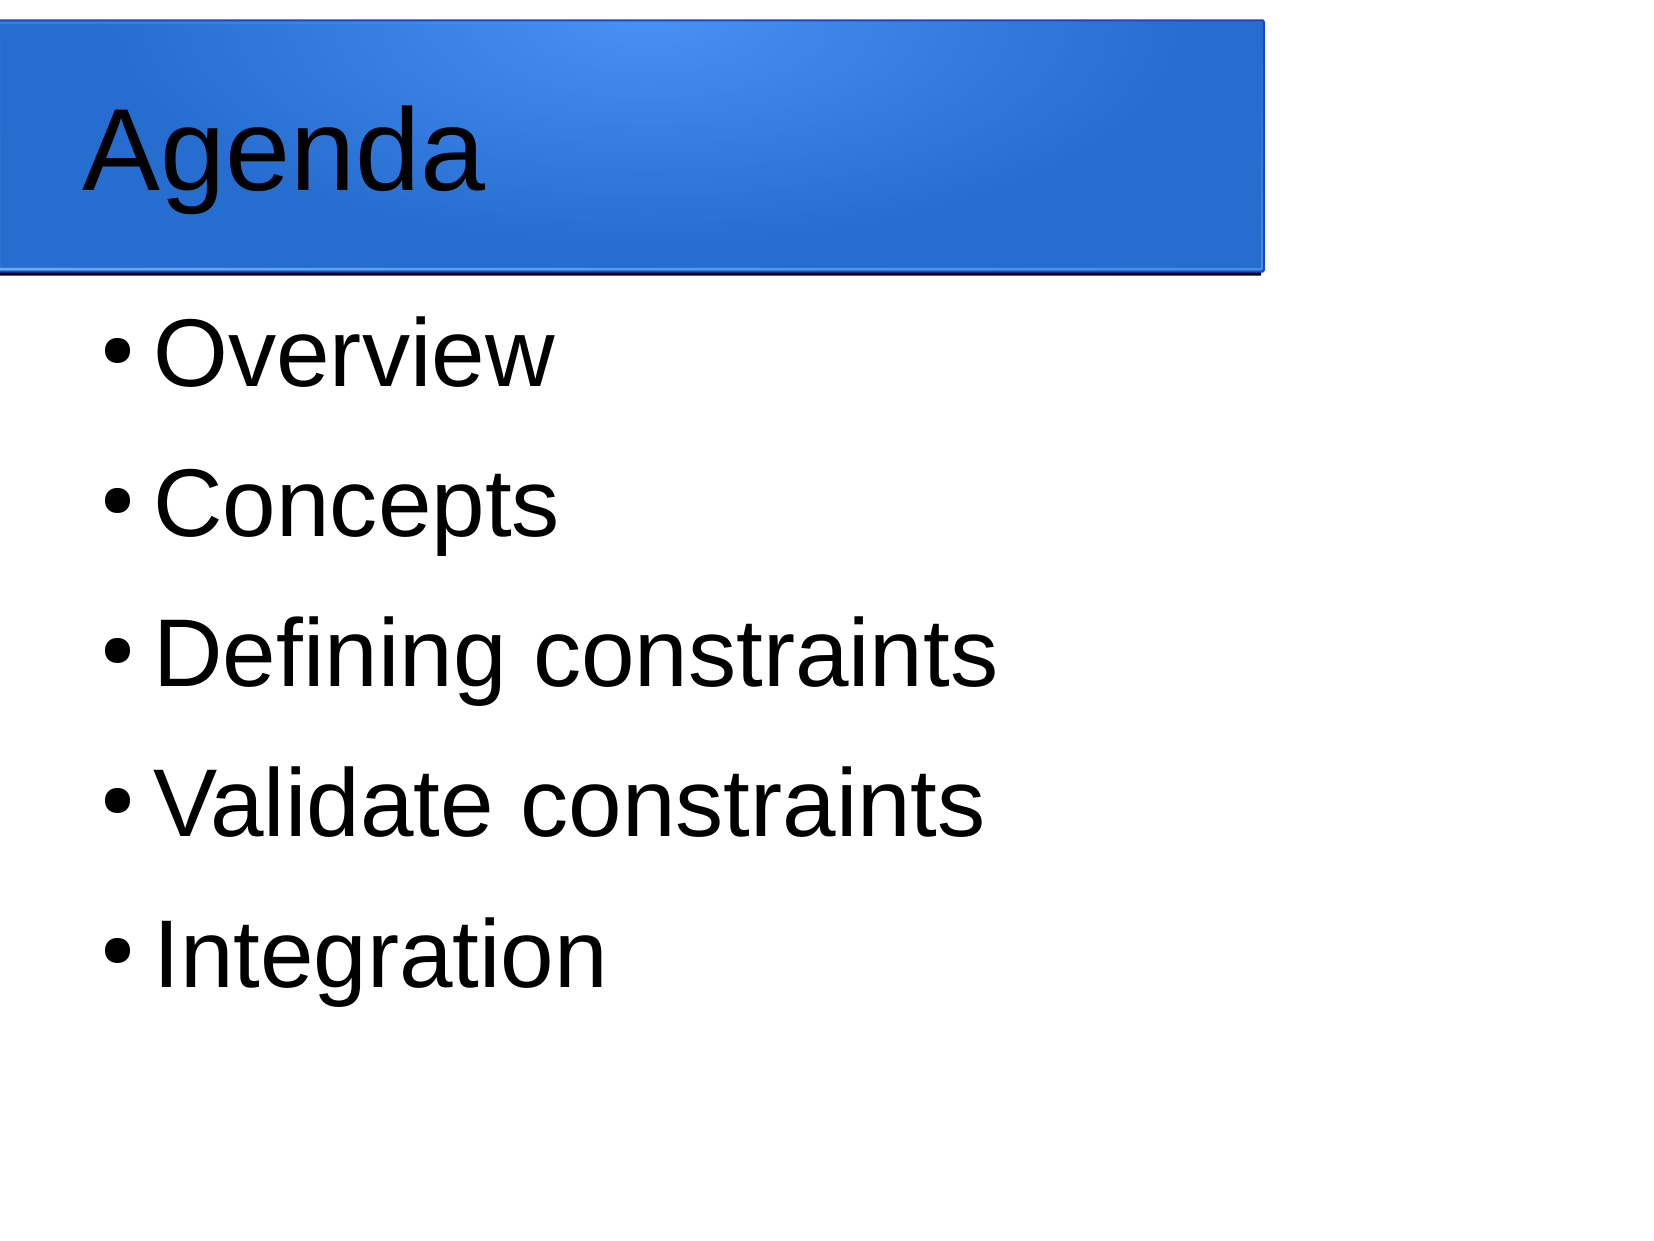

# Agenda
Overview
Concepts
Defining constraints
Validate constraints
Integration